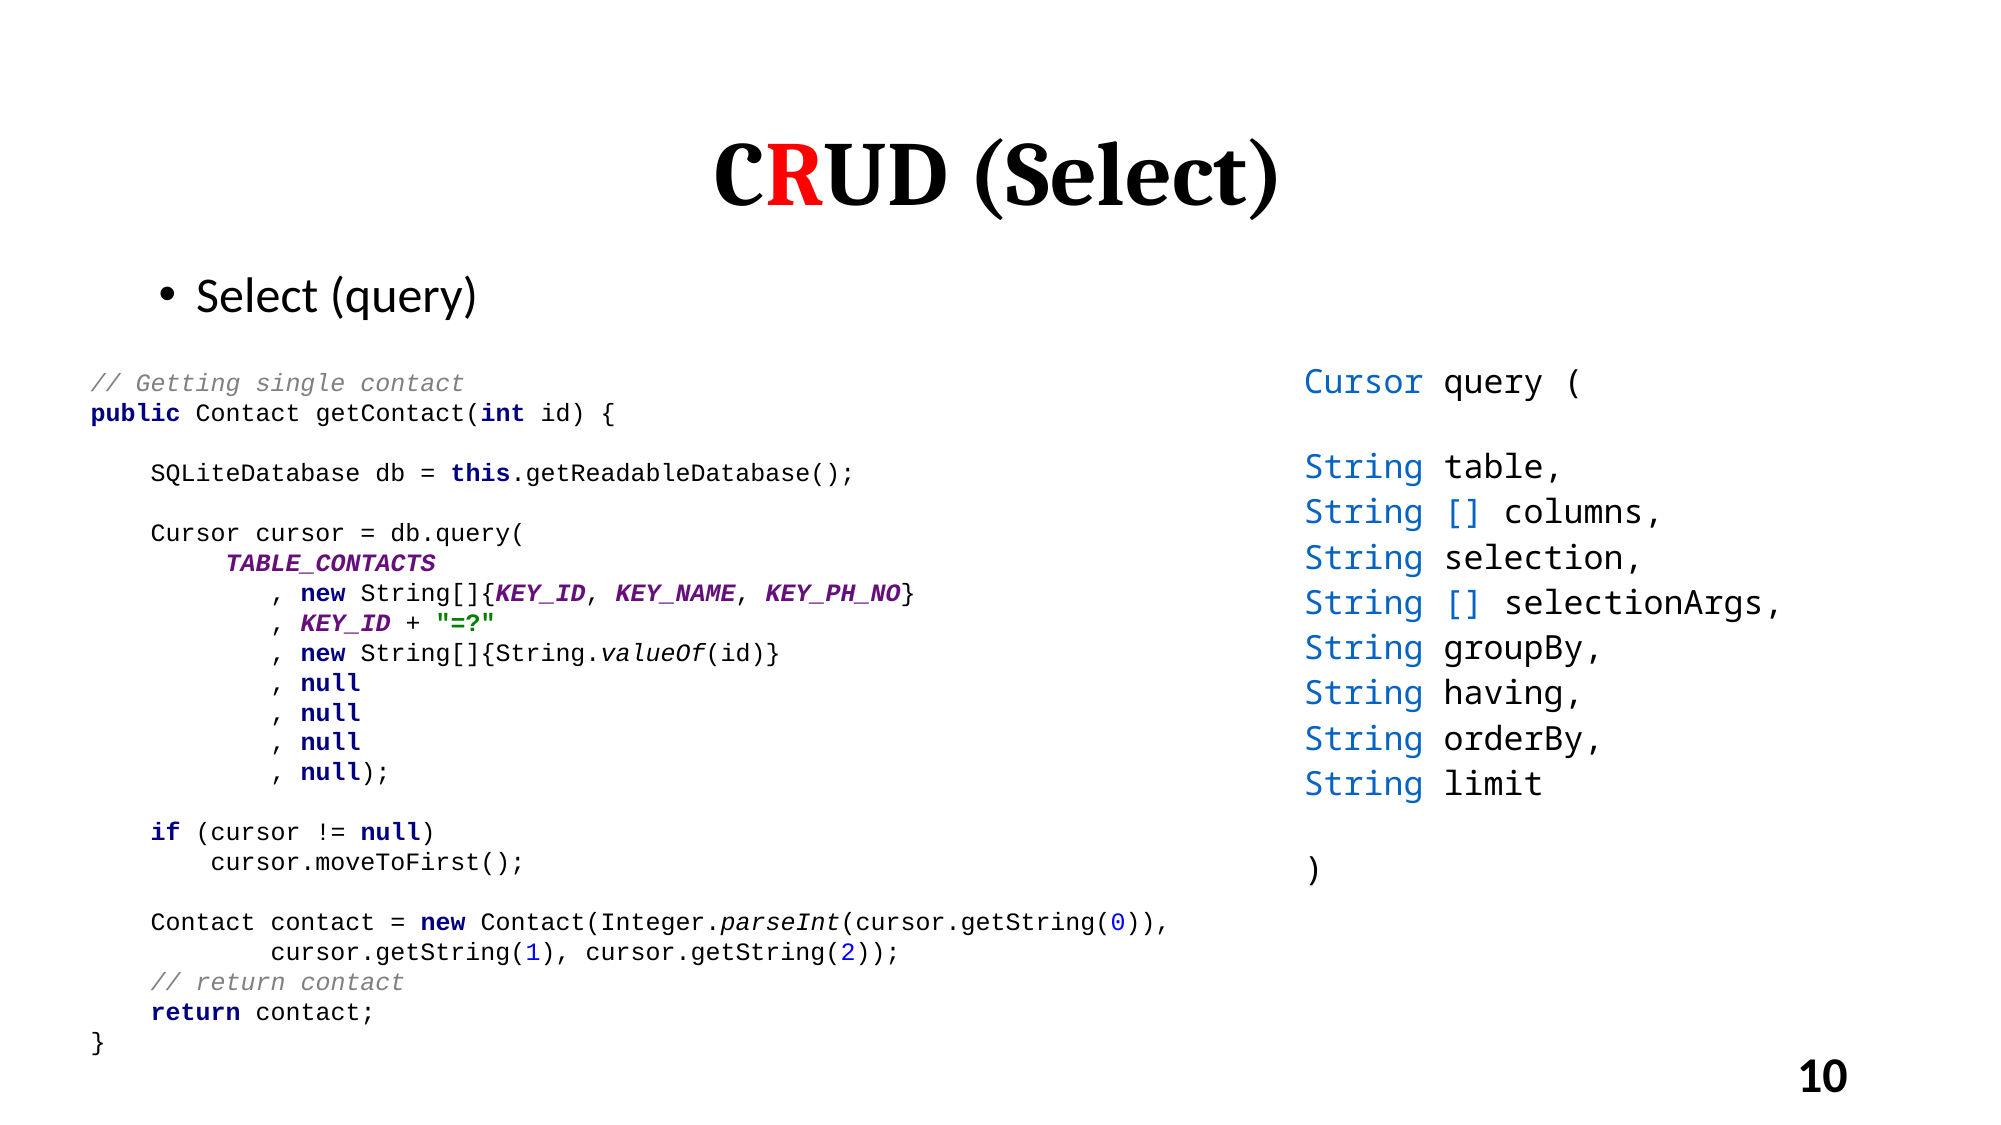

# CRUD (Select)
Select (query)
Cursor query (
String table,
String [] columns,
String selection,
String [] selectionArgs,
String groupBy,
String having,
String orderBy,
String limit
)
// Getting single contact
public Contact getContact(int id) {
 SQLiteDatabase db = this.getReadableDatabase();
 Cursor cursor = db.query(
	 TABLE_CONTACTS
 , new String[]{KEY_ID, KEY_NAME, KEY_PH_NO}
 , KEY_ID + "=?"
 , new String[]{String.valueOf(id)}
 , null
 , null
 , null
 , null);
 if (cursor != null)
 cursor.moveToFirst();
 Contact contact = new Contact(Integer.parseInt(cursor.getString(0)),
 cursor.getString(1), cursor.getString(2));
 // return contact
 return contact;
}